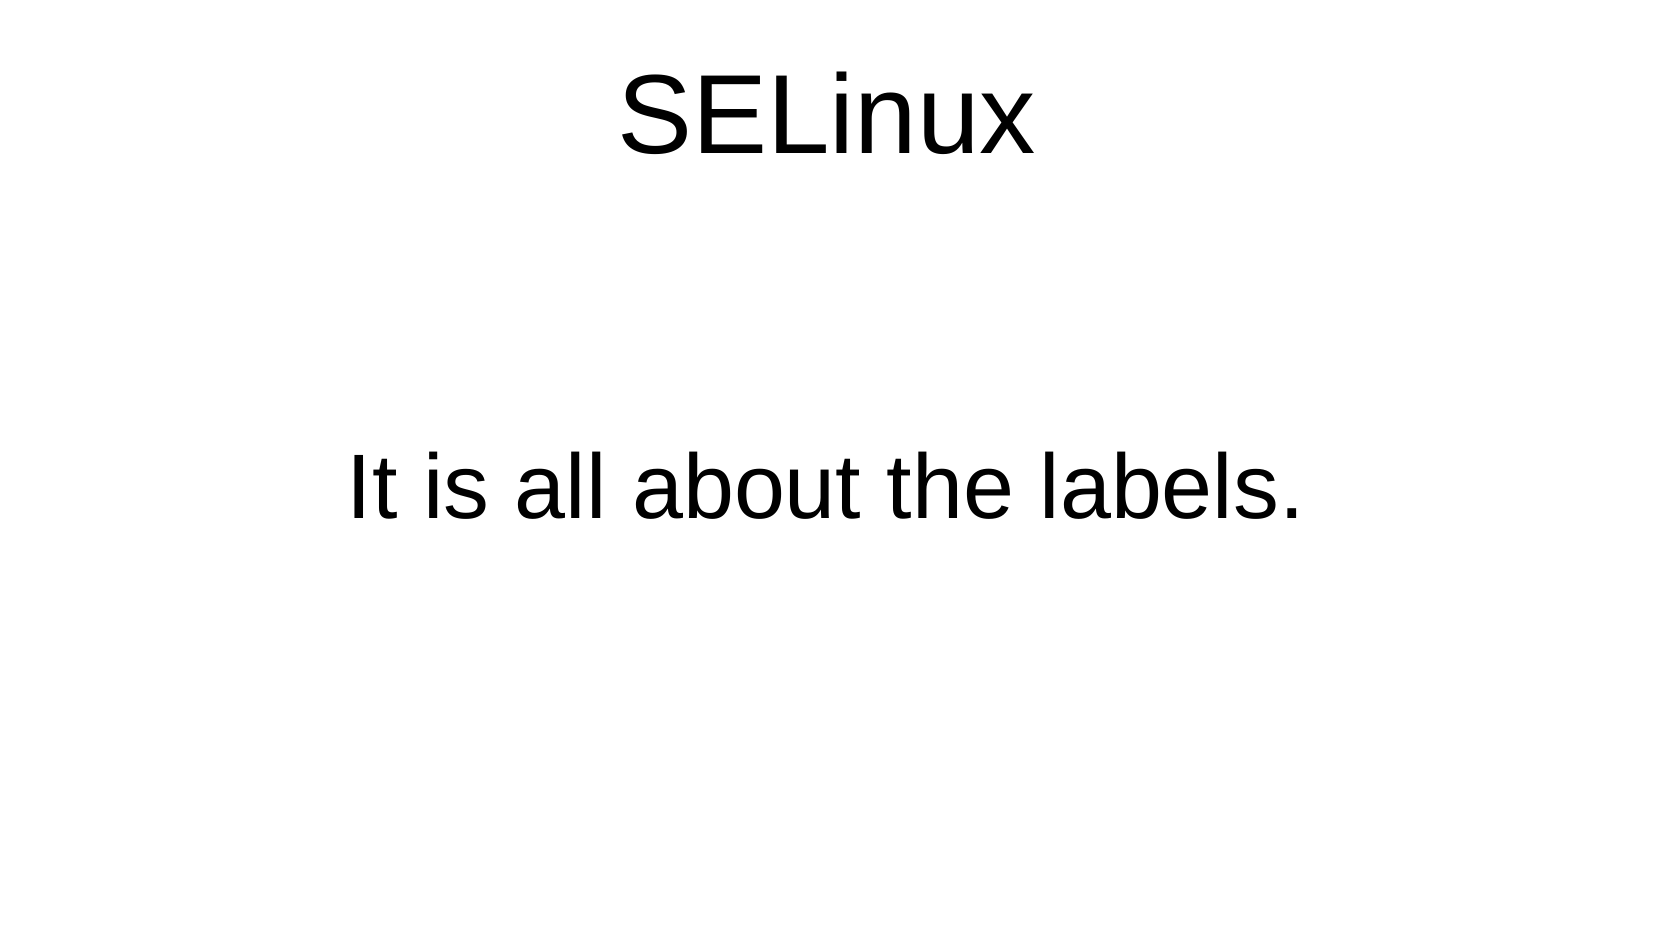

# SELinux
It is all about the labels.